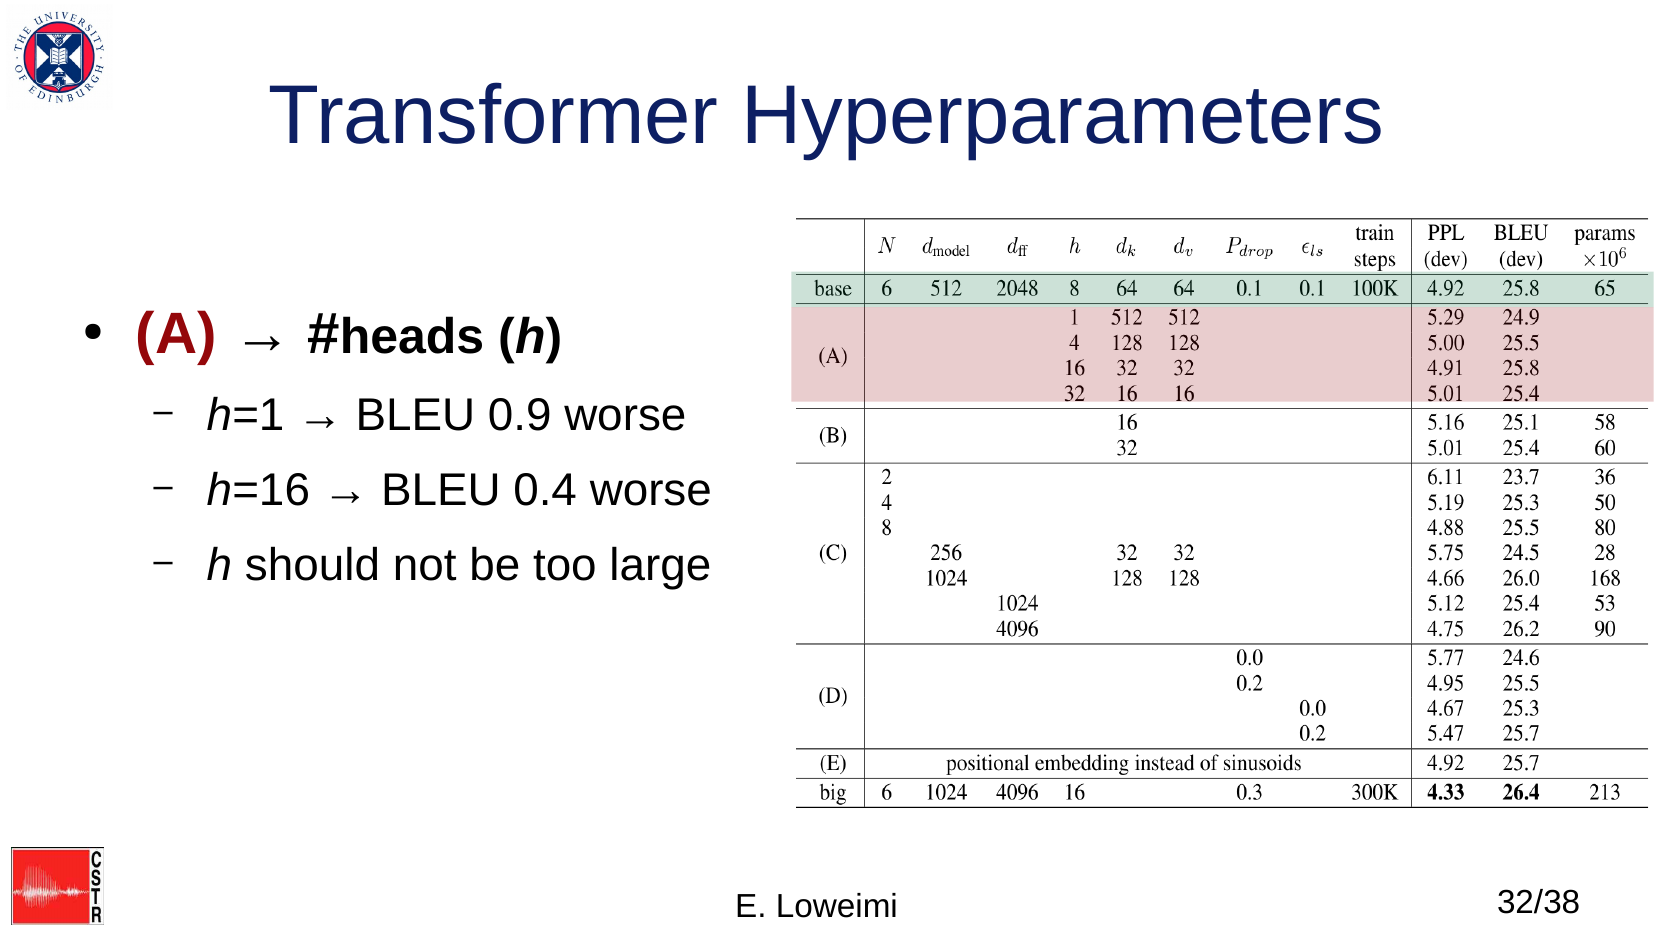

# Transformer Hyperparameters
(A) → #heads (h)
h=1 → BLEU 0.9 worse
h=16 → BLEU 0.4 worse
h should not be too large
32/38
E. Loweimi